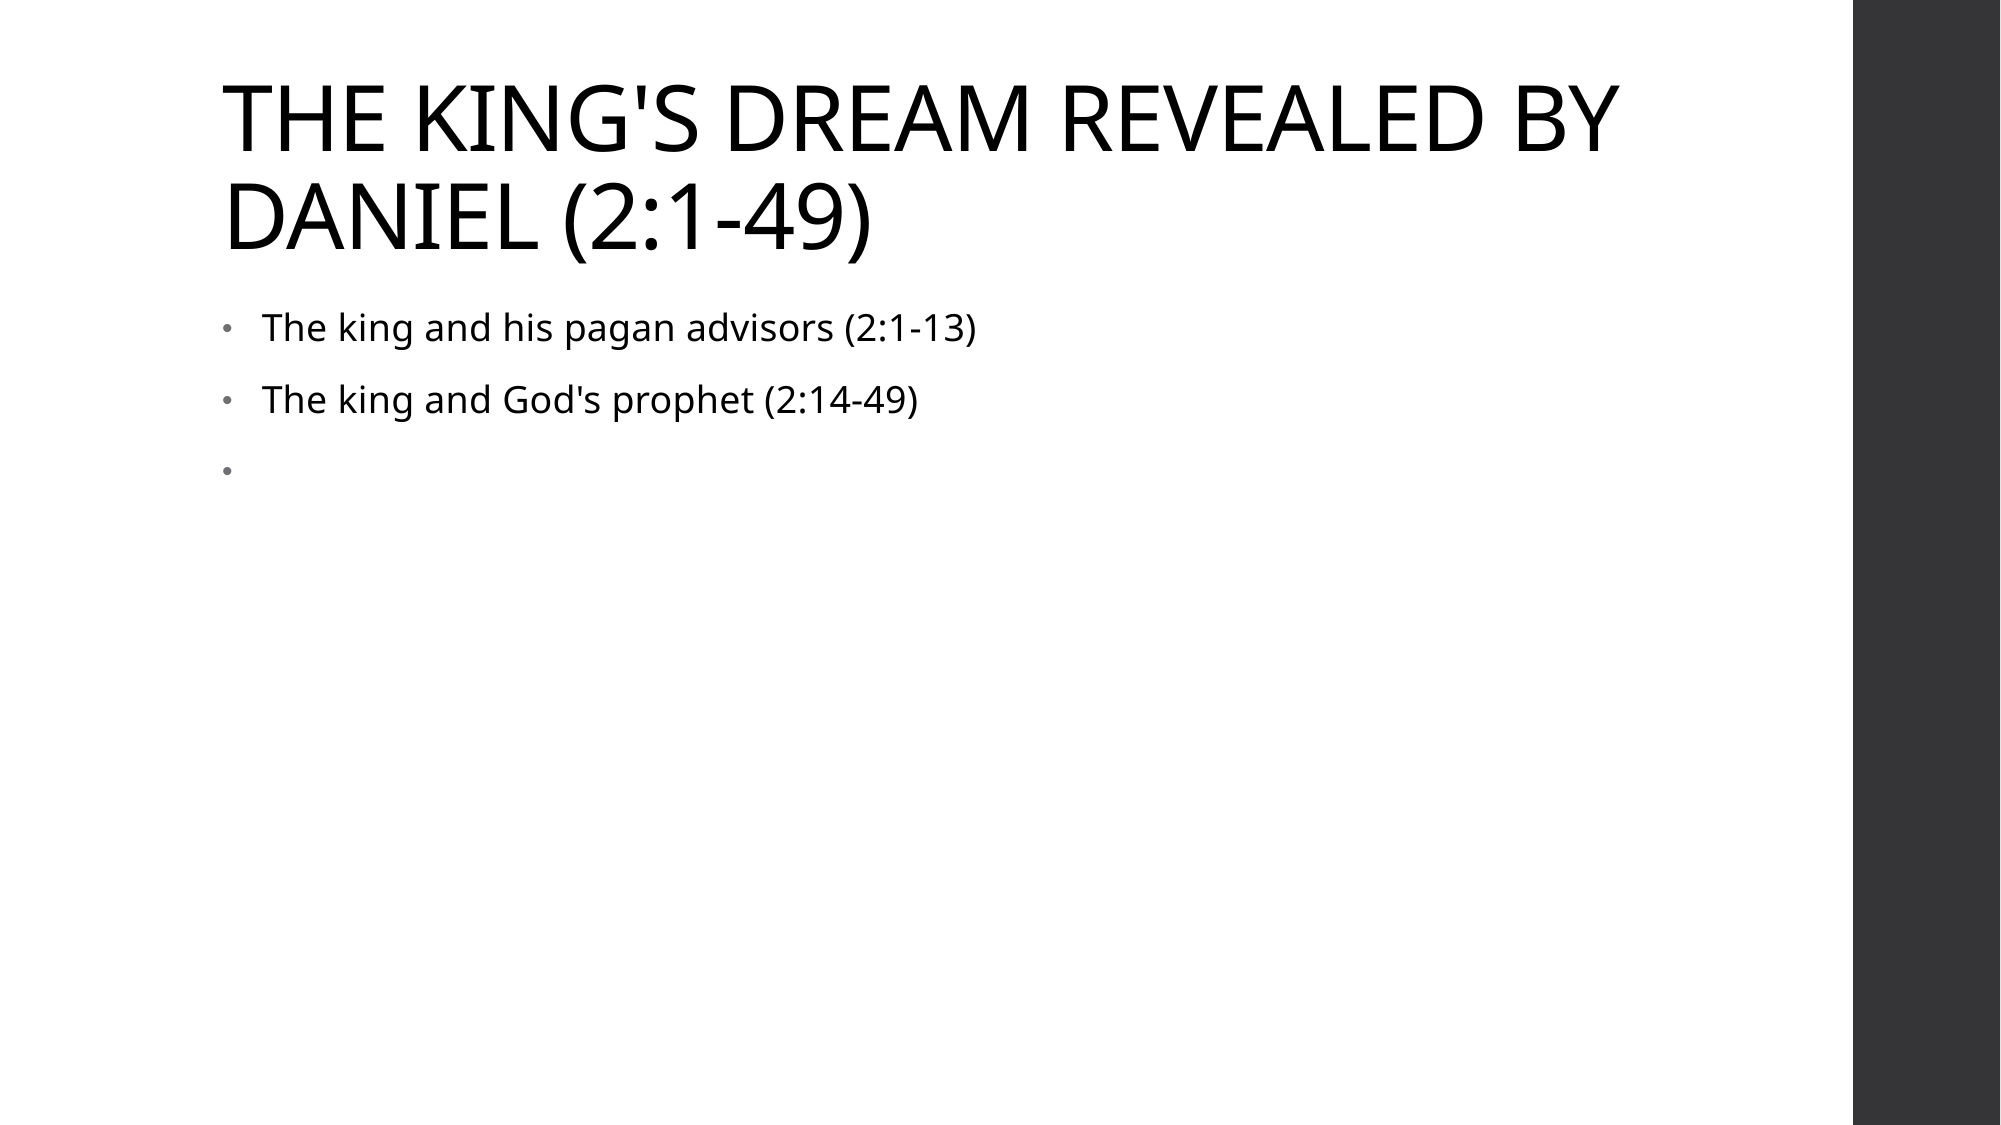

# THE KING'S DREAM REVEALED BY DANIEL (2:1-49)
 The king and his pagan advisors (2:1-13)
 The king and God's prophet (2:14-49)